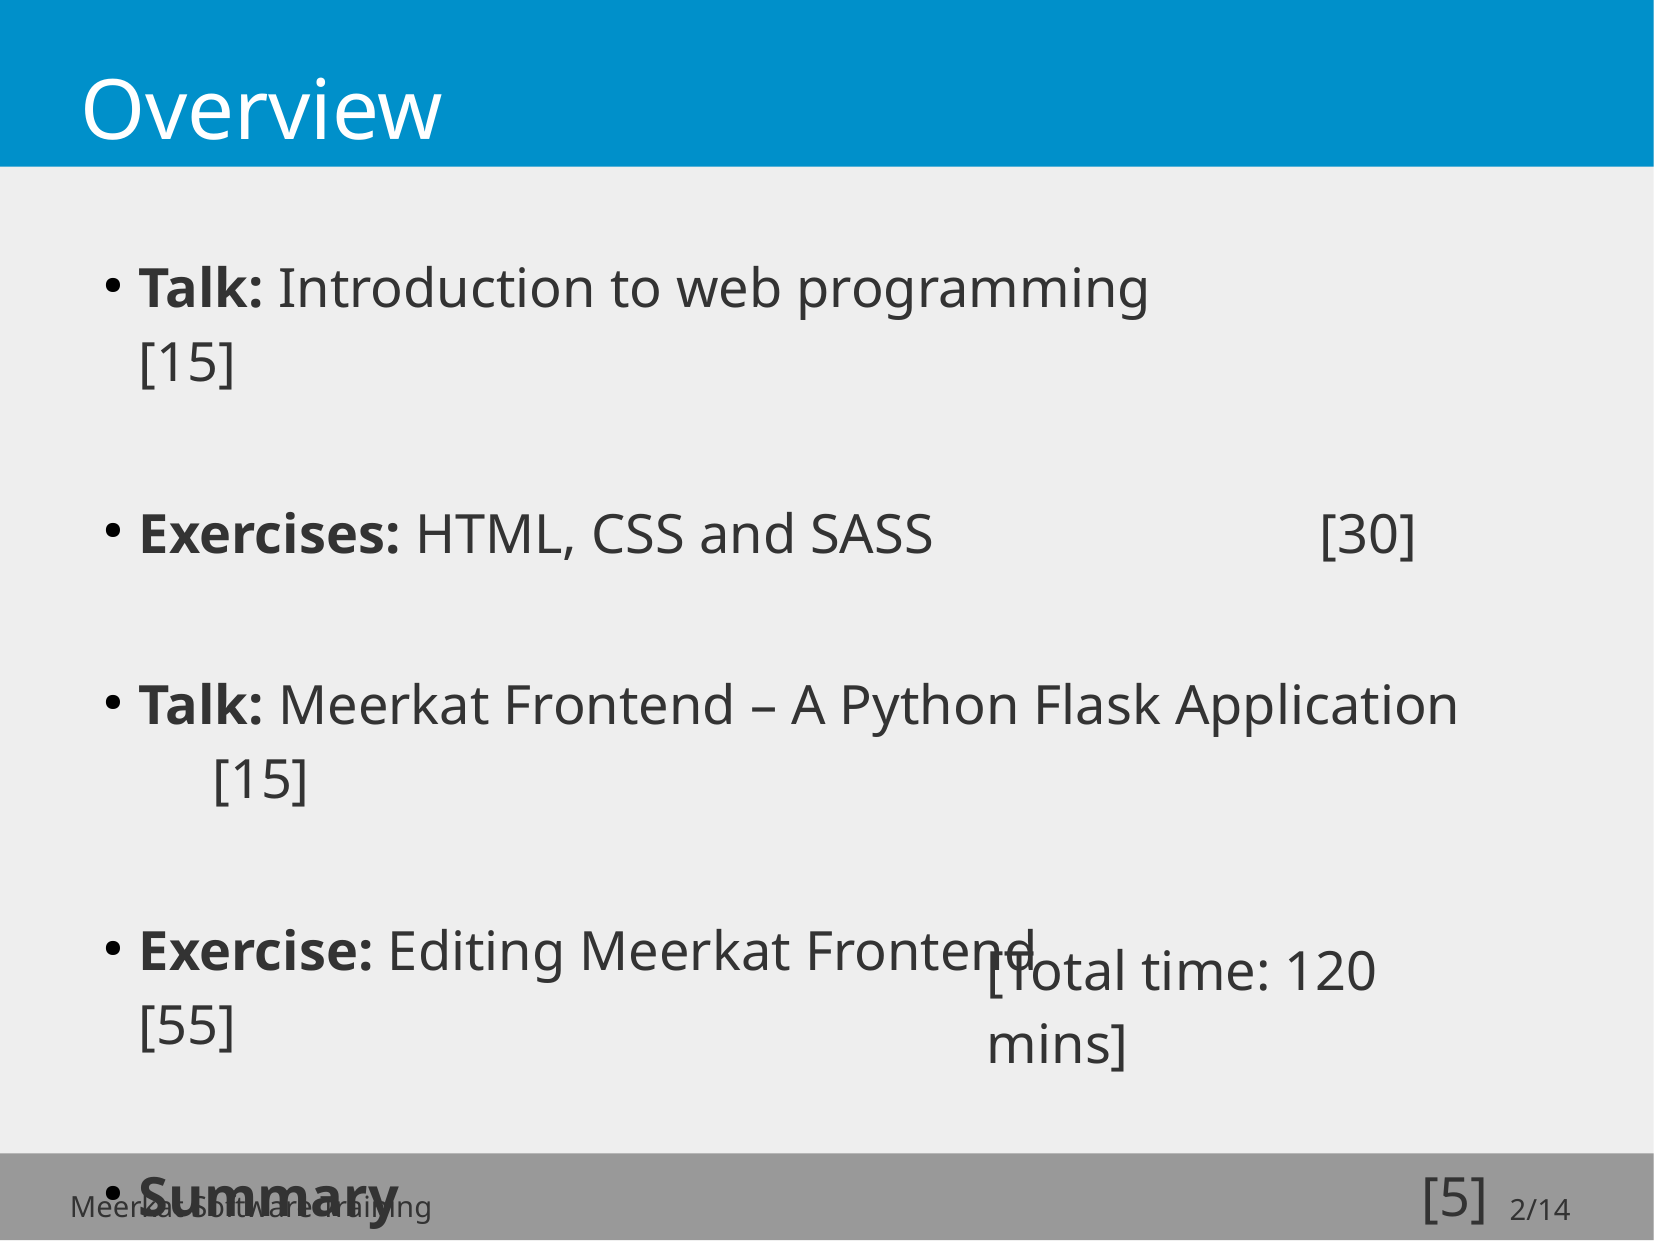

Overview
Talk: Introduction to web programming 					[15]
Exercises: HTML, CSS and SASS 						[30]
Talk: Meerkat Frontend – A Python Flask Application 	[15]
Exercise: Editing Meerkat Frontend 						[55]
Summary														 [5]
[Total time: 120 mins]
2